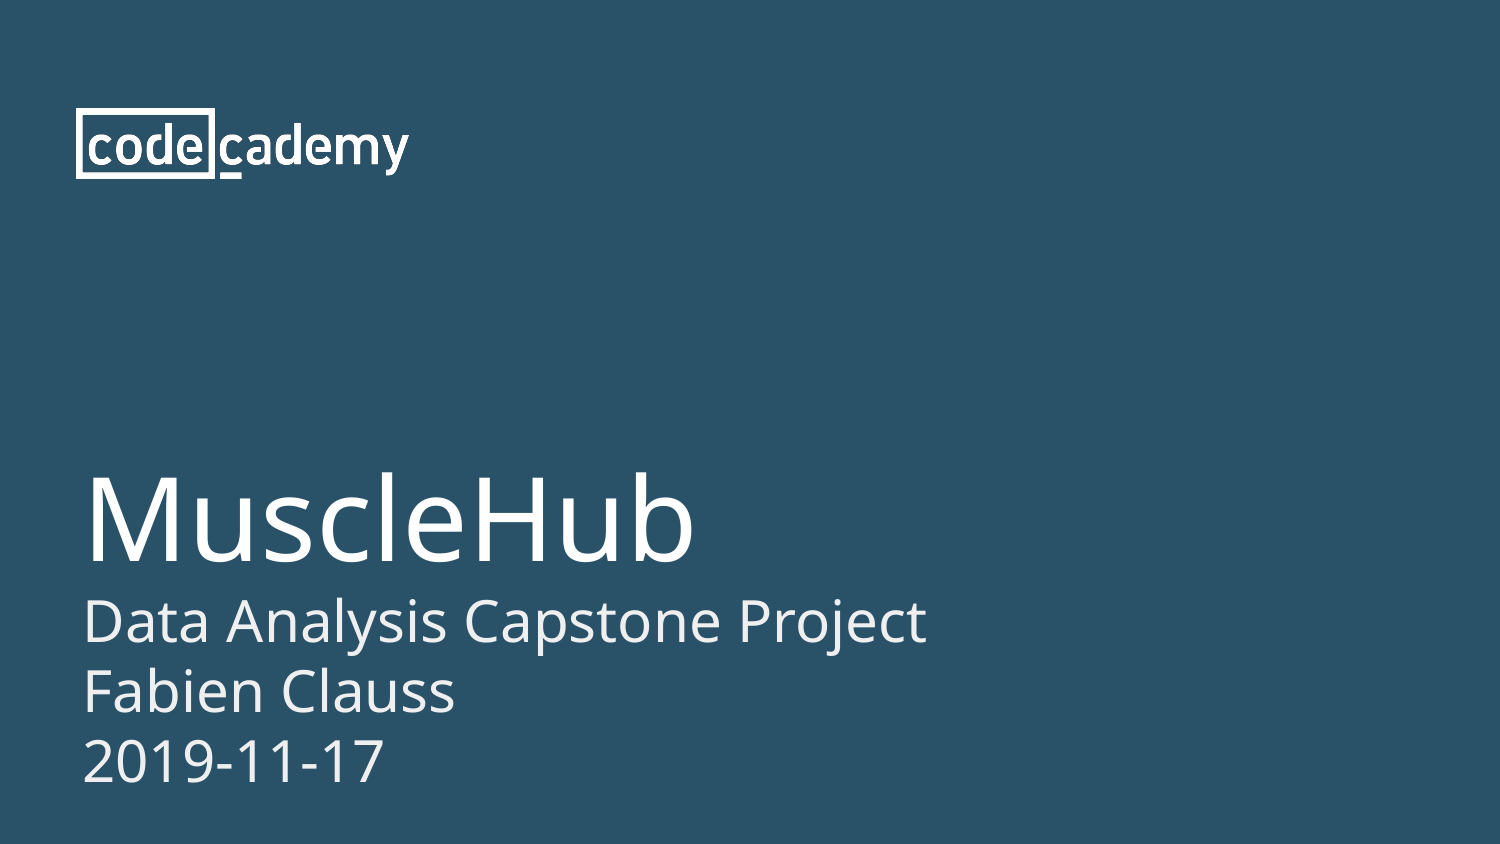

MuscleHub
Data Analysis Capstone Project
Fabien Clauss
2019-11-17